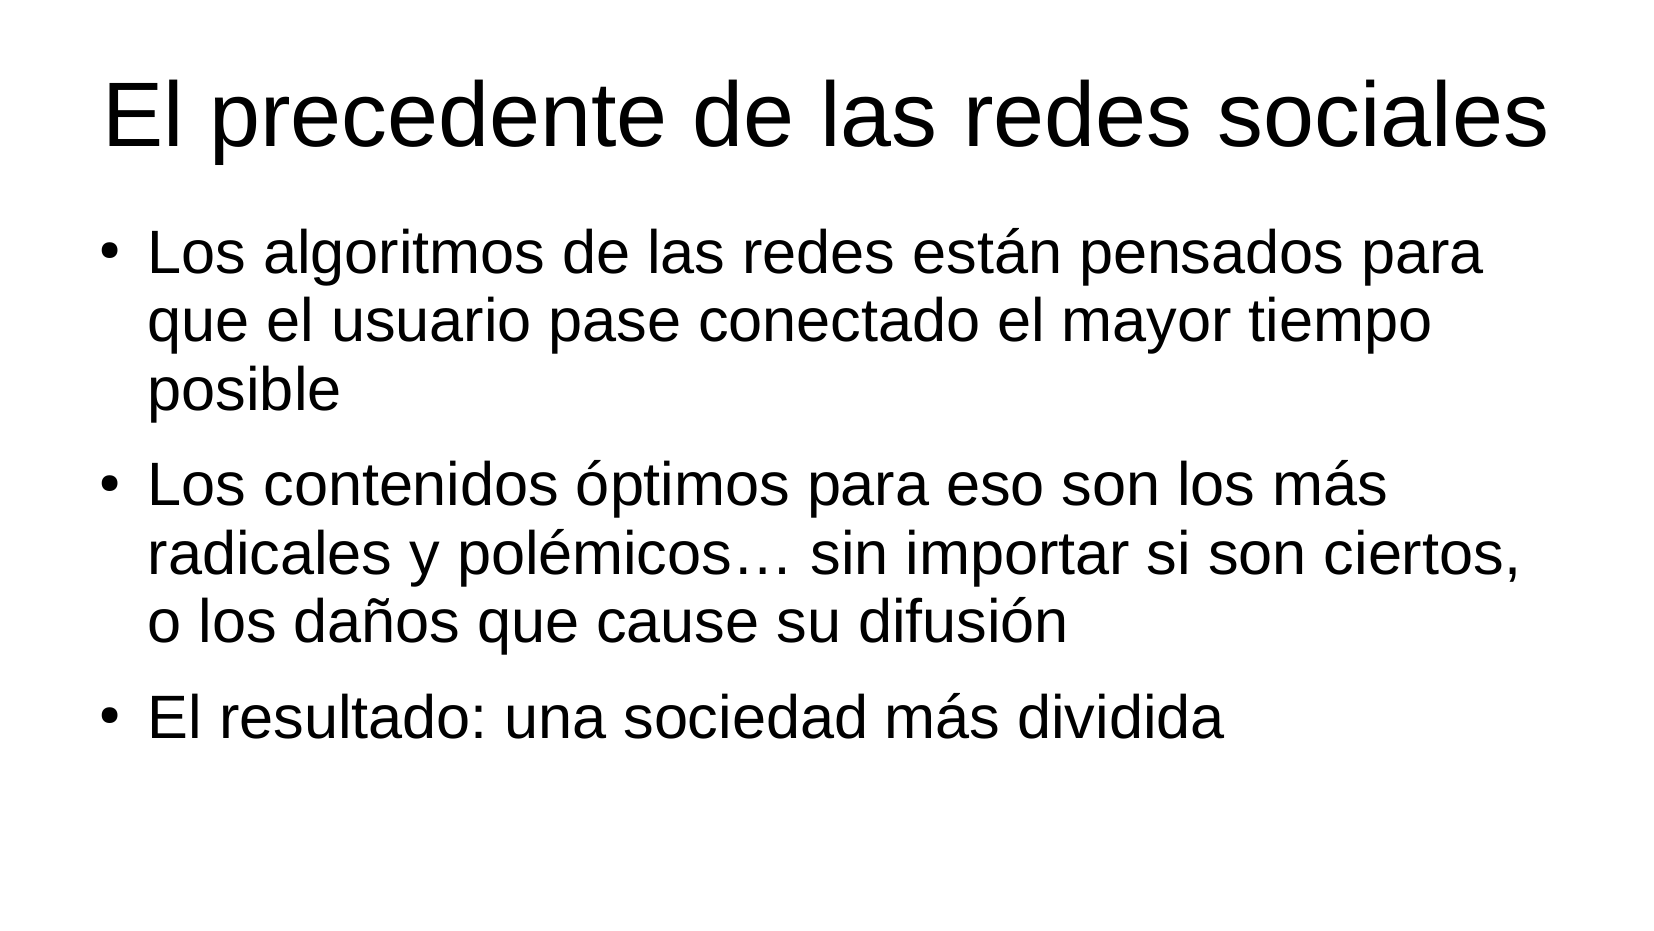

# El precedente de las redes sociales
Los algoritmos de las redes están pensados para que el usuario pase conectado el mayor tiempo posible
Los contenidos óptimos para eso son los más radicales y polémicos… sin importar si son ciertos, o los daños que cause su difusión
El resultado: una sociedad más dividida